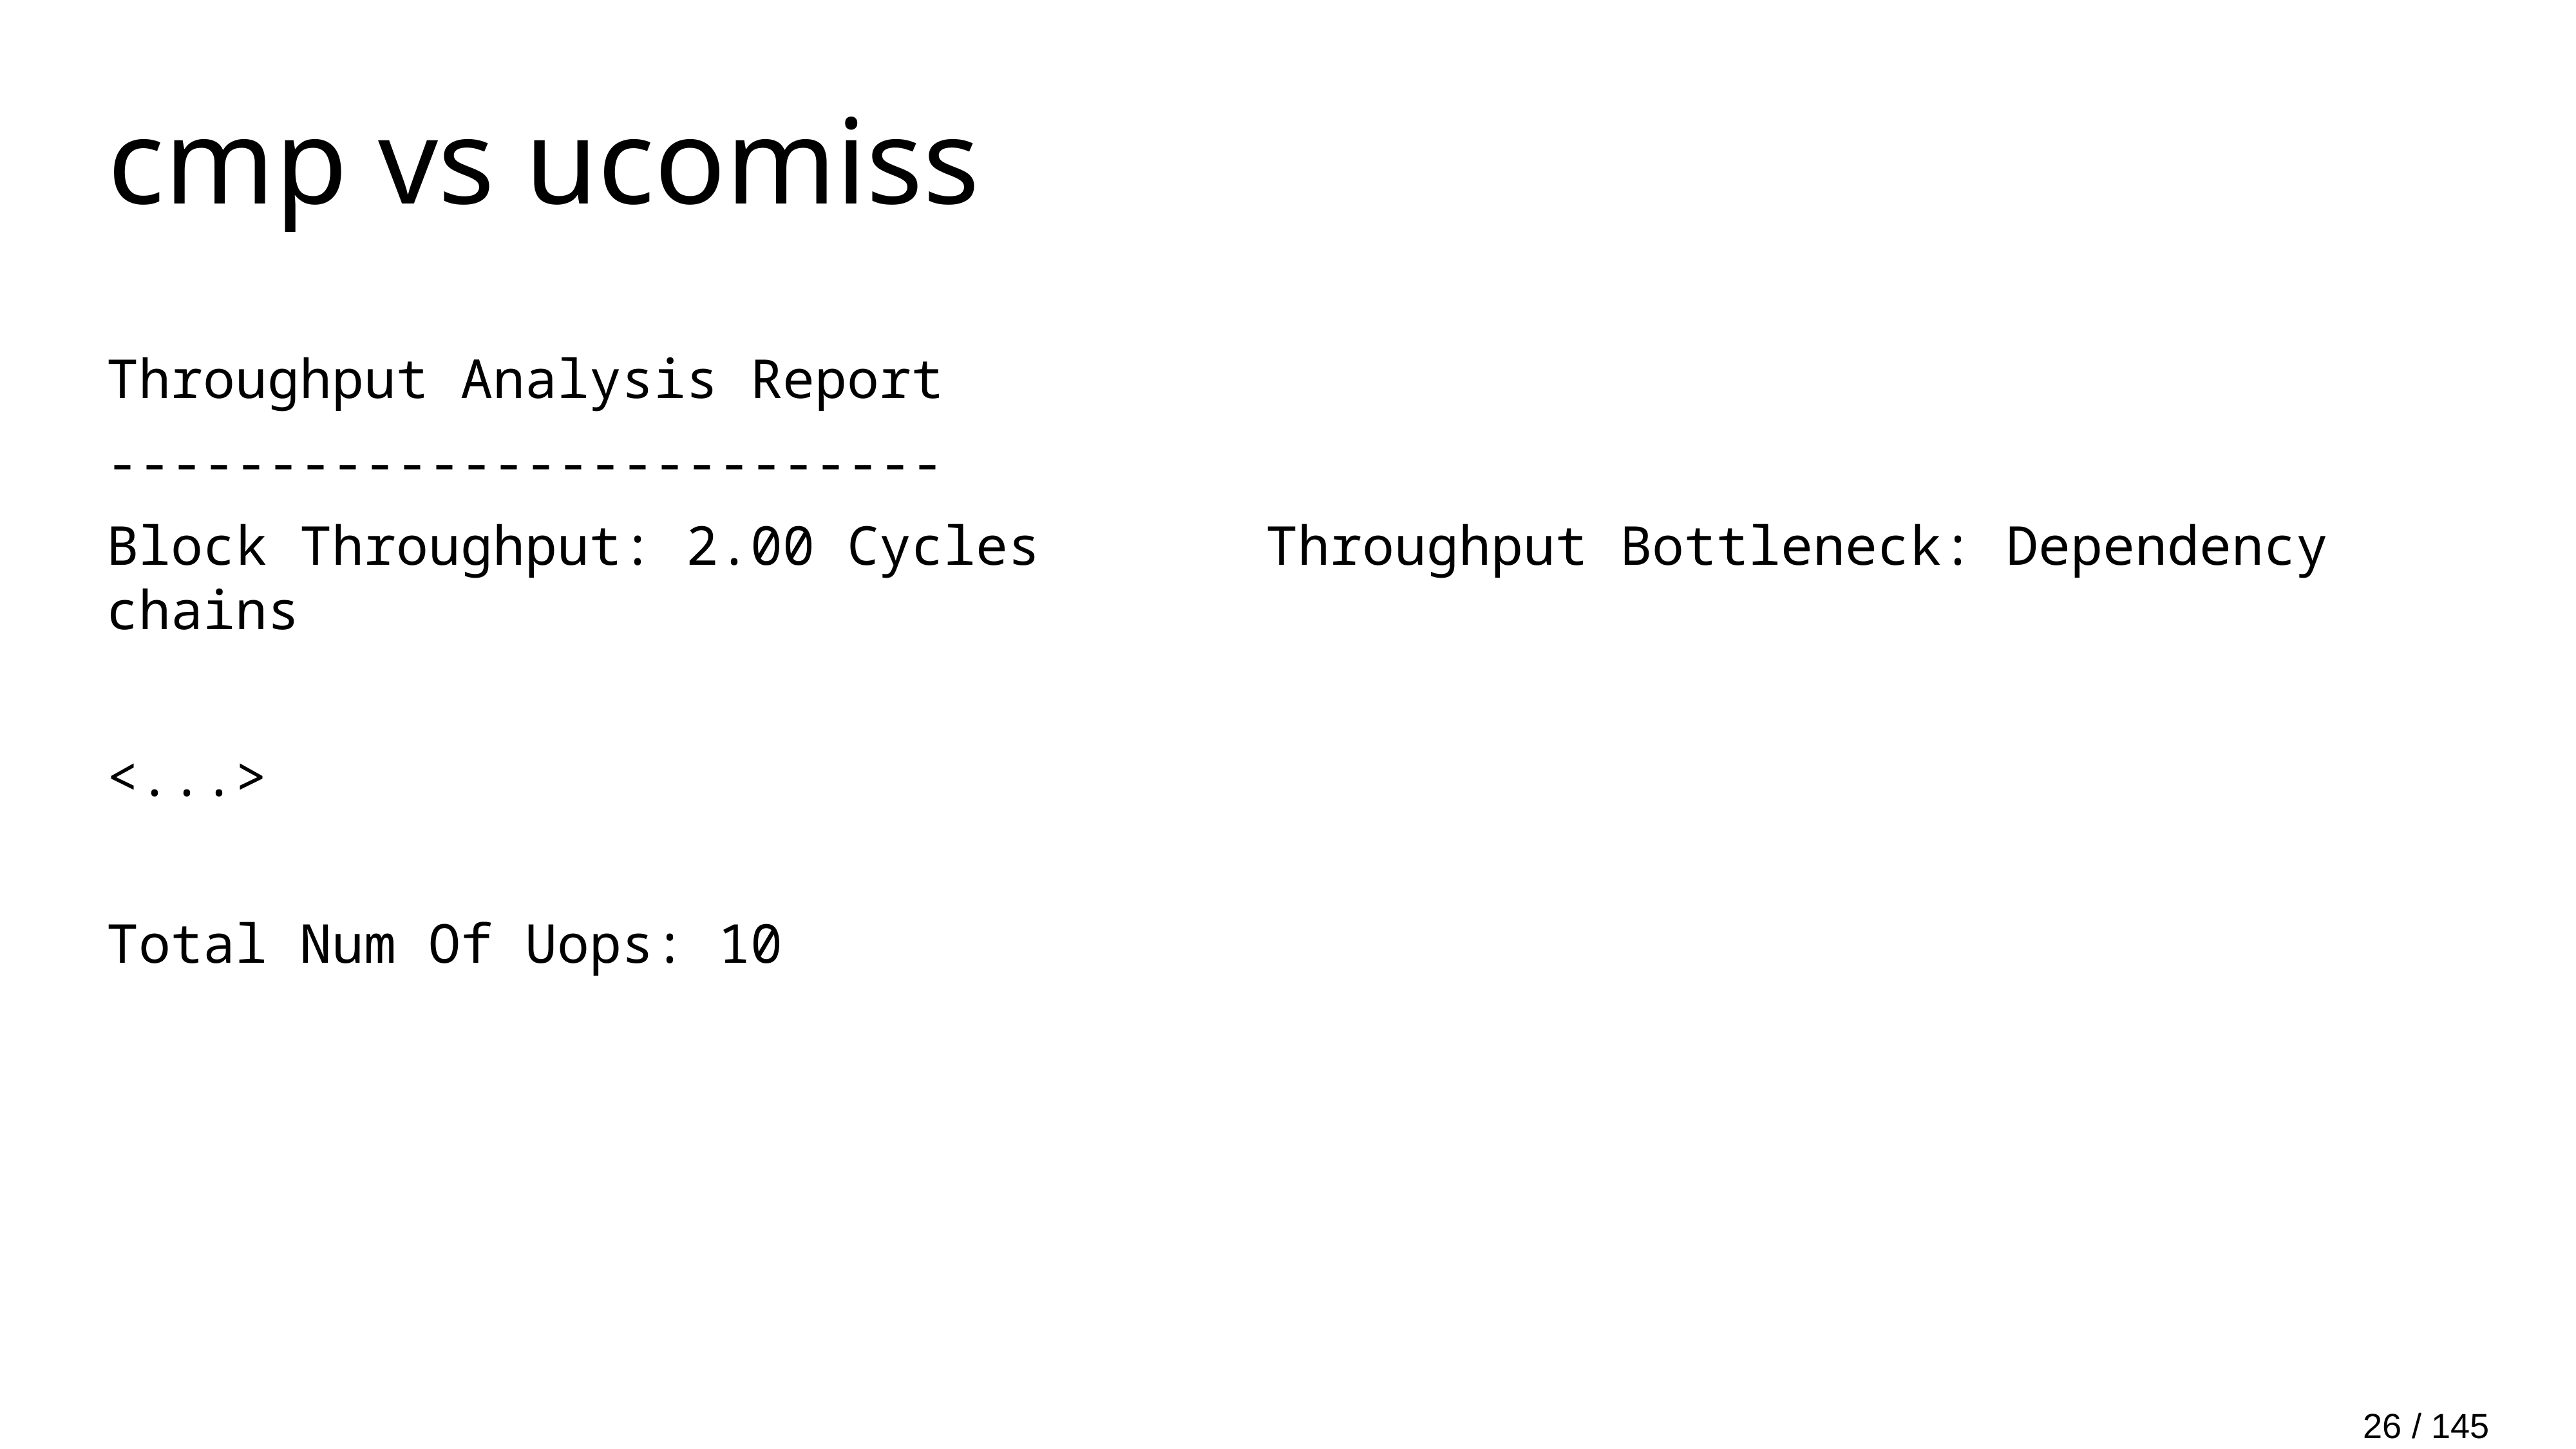

# cmp vs ucomiss
Throughput Analysis Report
--------------------------
Block Throughput: 2.00 Cycles Throughput Bottleneck: Dependency chains
<...>
Total Num Of Uops: 10